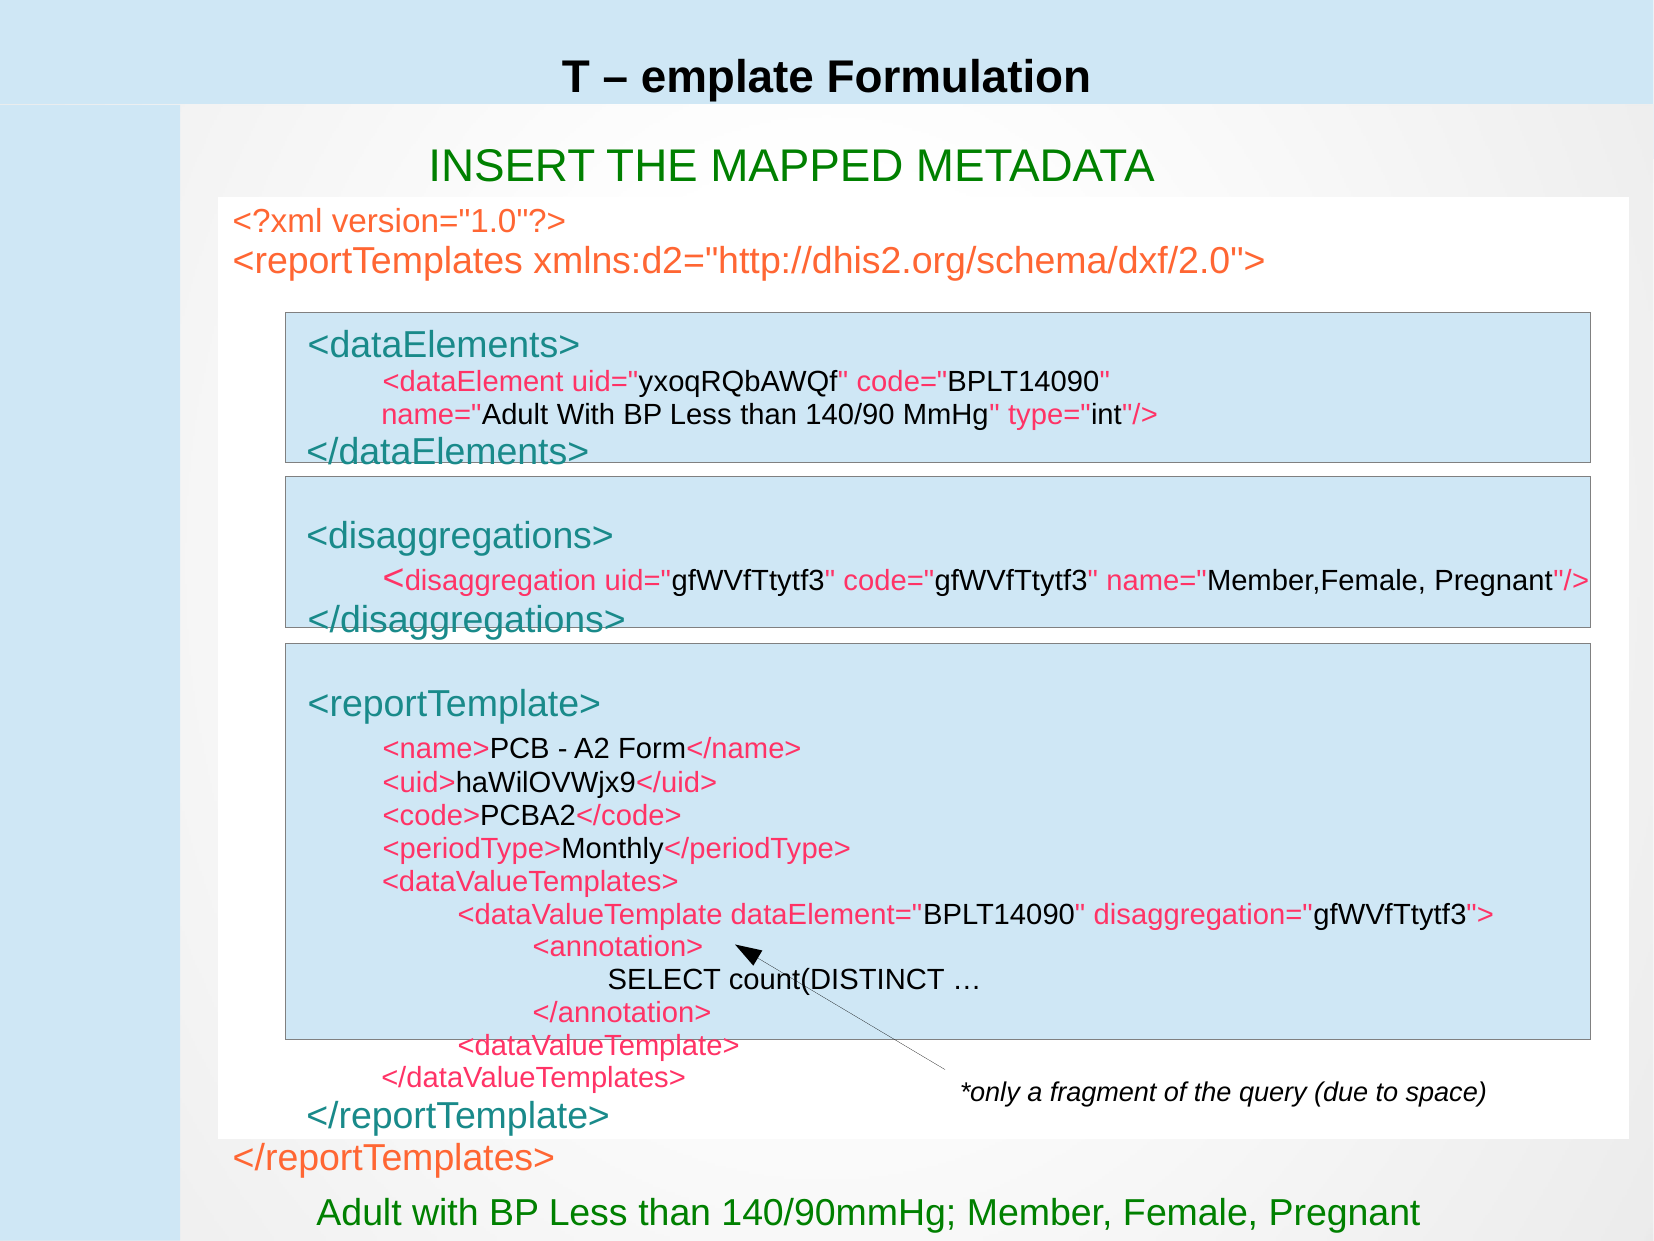

T – emplate Formulation
INSERT THE MAPPED METADATA
<?xml version="1.0"?>
<reportTemplates xmlns:d2="http://dhis2.org/schema/dxf/2.0">
	<dataElements>
 	<dataElement uid="yxoqRQbAWQf" code="BPLT14090"
 name="Adult With BP Less than 140/90 MmHg" type="int"/>
 </dataElements>
 <disaggregations>
		<disaggregation uid="gfWVfTtytf3" code="gfWVfTtytf3" name="Member,Female, Pregnant"/>
	</disaggregations>
 	<reportTemplate>
	 	<name>PCB - A2 Form</name>
	 	<uid>haWilOVWjx9</uid>
	 	<code>PCBA2</code>
	 	<periodType>Monthly</periodType>
	 <dataValueTemplates>
			<dataValueTemplate dataElement="BPLT14090" disaggregation="gfWVfTtytf3">
		 		<annotation>
					SELECT count(DISTINCT …
				</annotation>
			<dataValueTemplate>
 </dataValueTemplates>
 </reportTemplate>
</reportTemplates>
*only a fragment of the query (due to space)
Adult with BP Less than 140/90mmHg; Member, Female, Pregnant